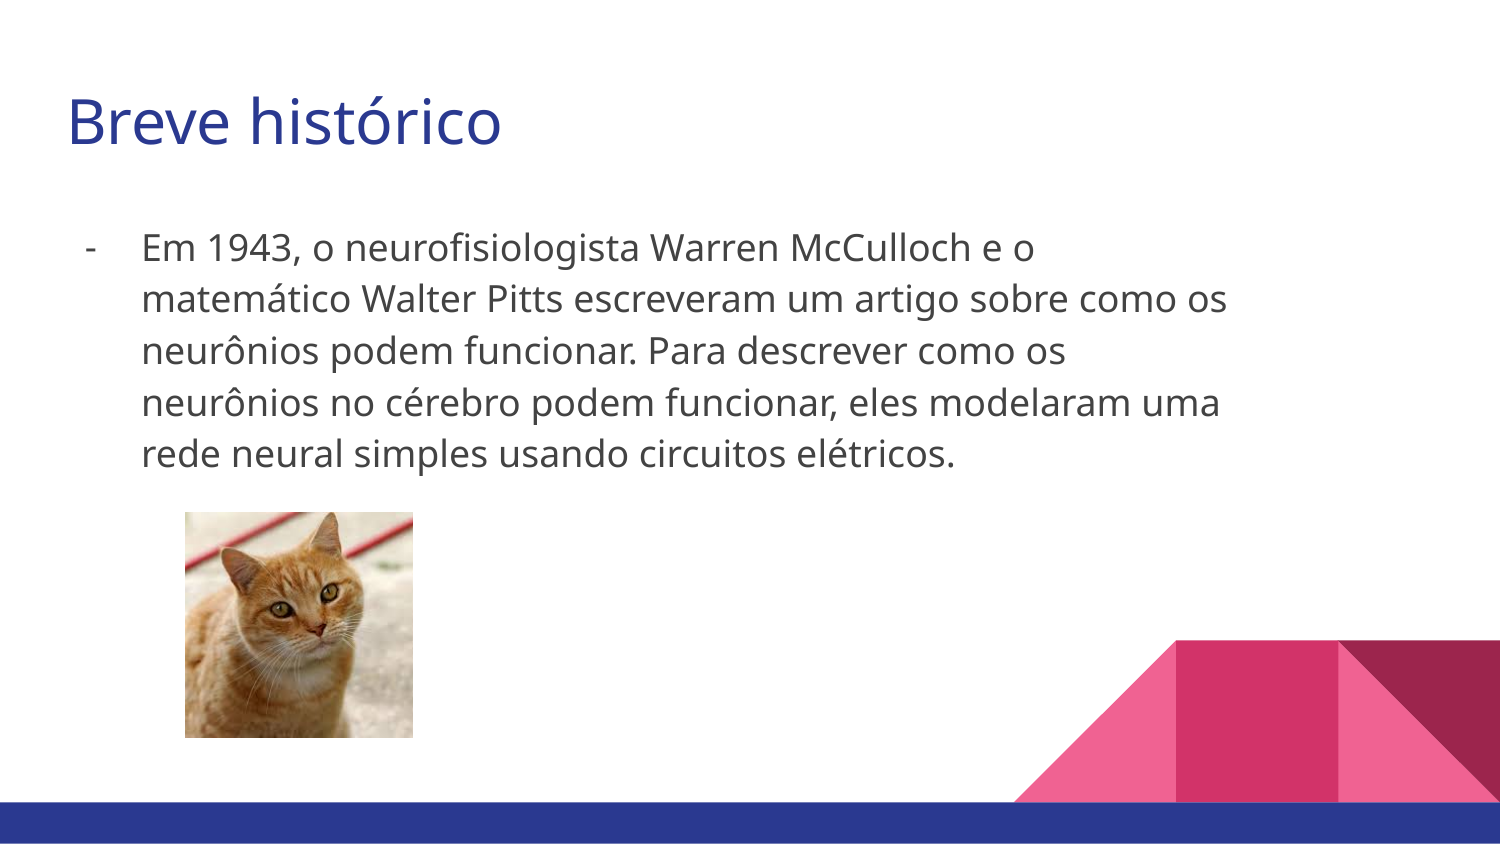

# Breve histórico
Em 1943, o neurofisiologista Warren McCulloch e o matemático Walter Pitts escreveram um artigo sobre como os neurônios podem funcionar. Para descrever como os neurônios no cérebro podem funcionar, eles modelaram uma rede neural simples usando circuitos elétricos.